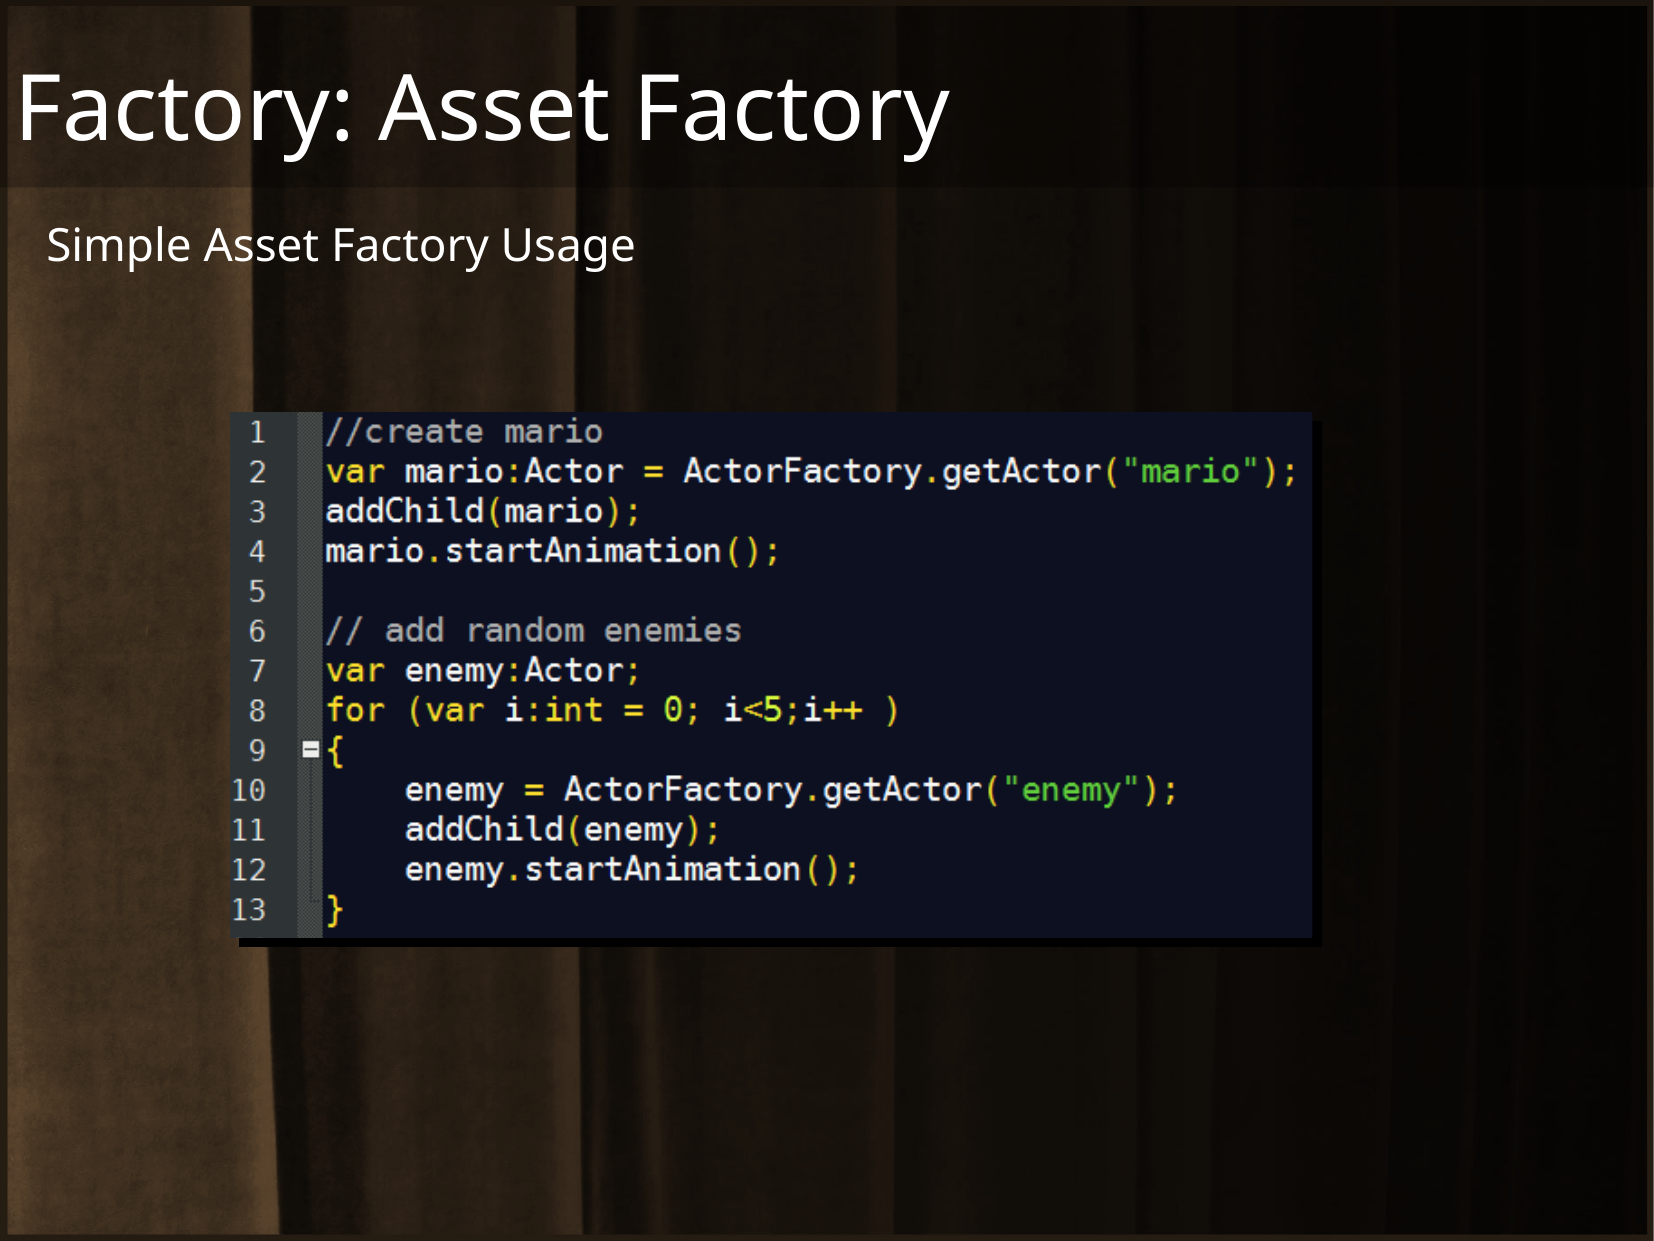

Factory: Asset Factory
Simple Asset Factory Usage